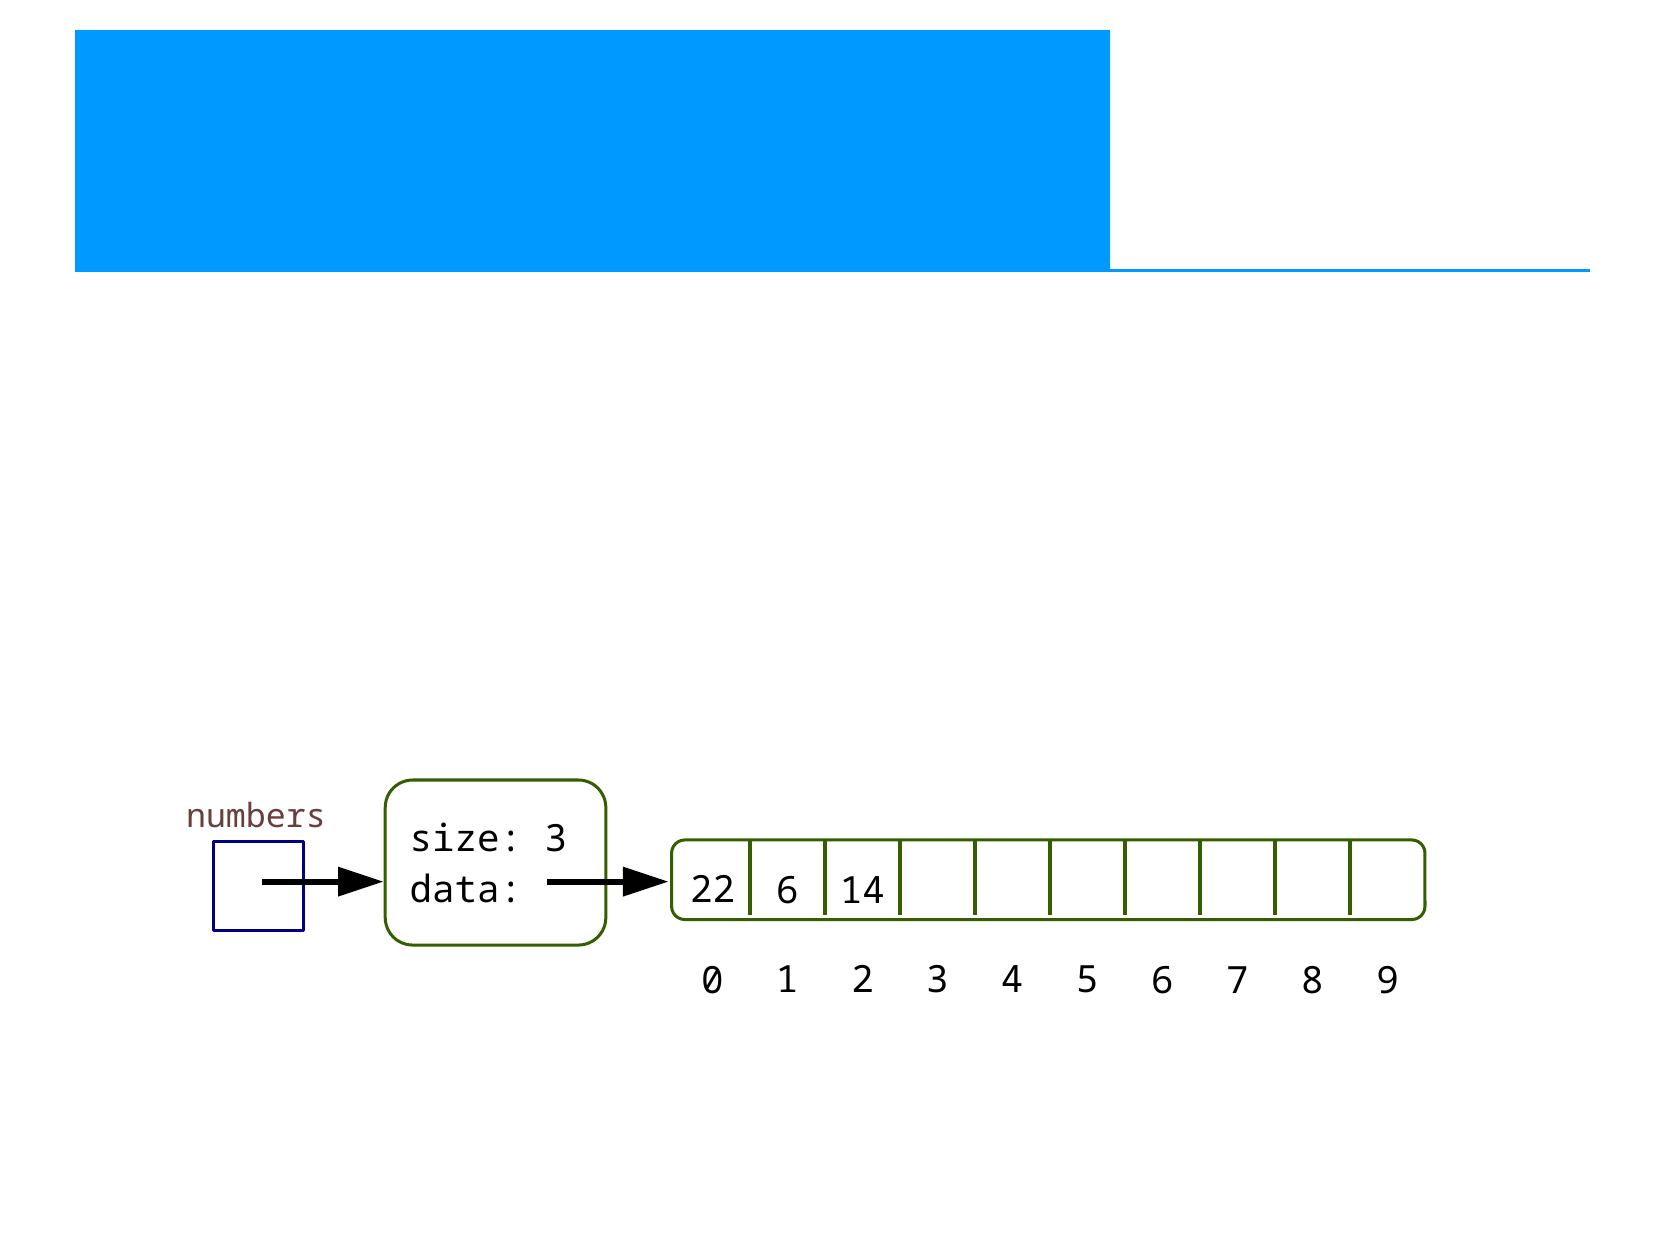

#
size: 3
data:
numbers
22
6
14
1
2
3
5
4
0
6
7
8
9